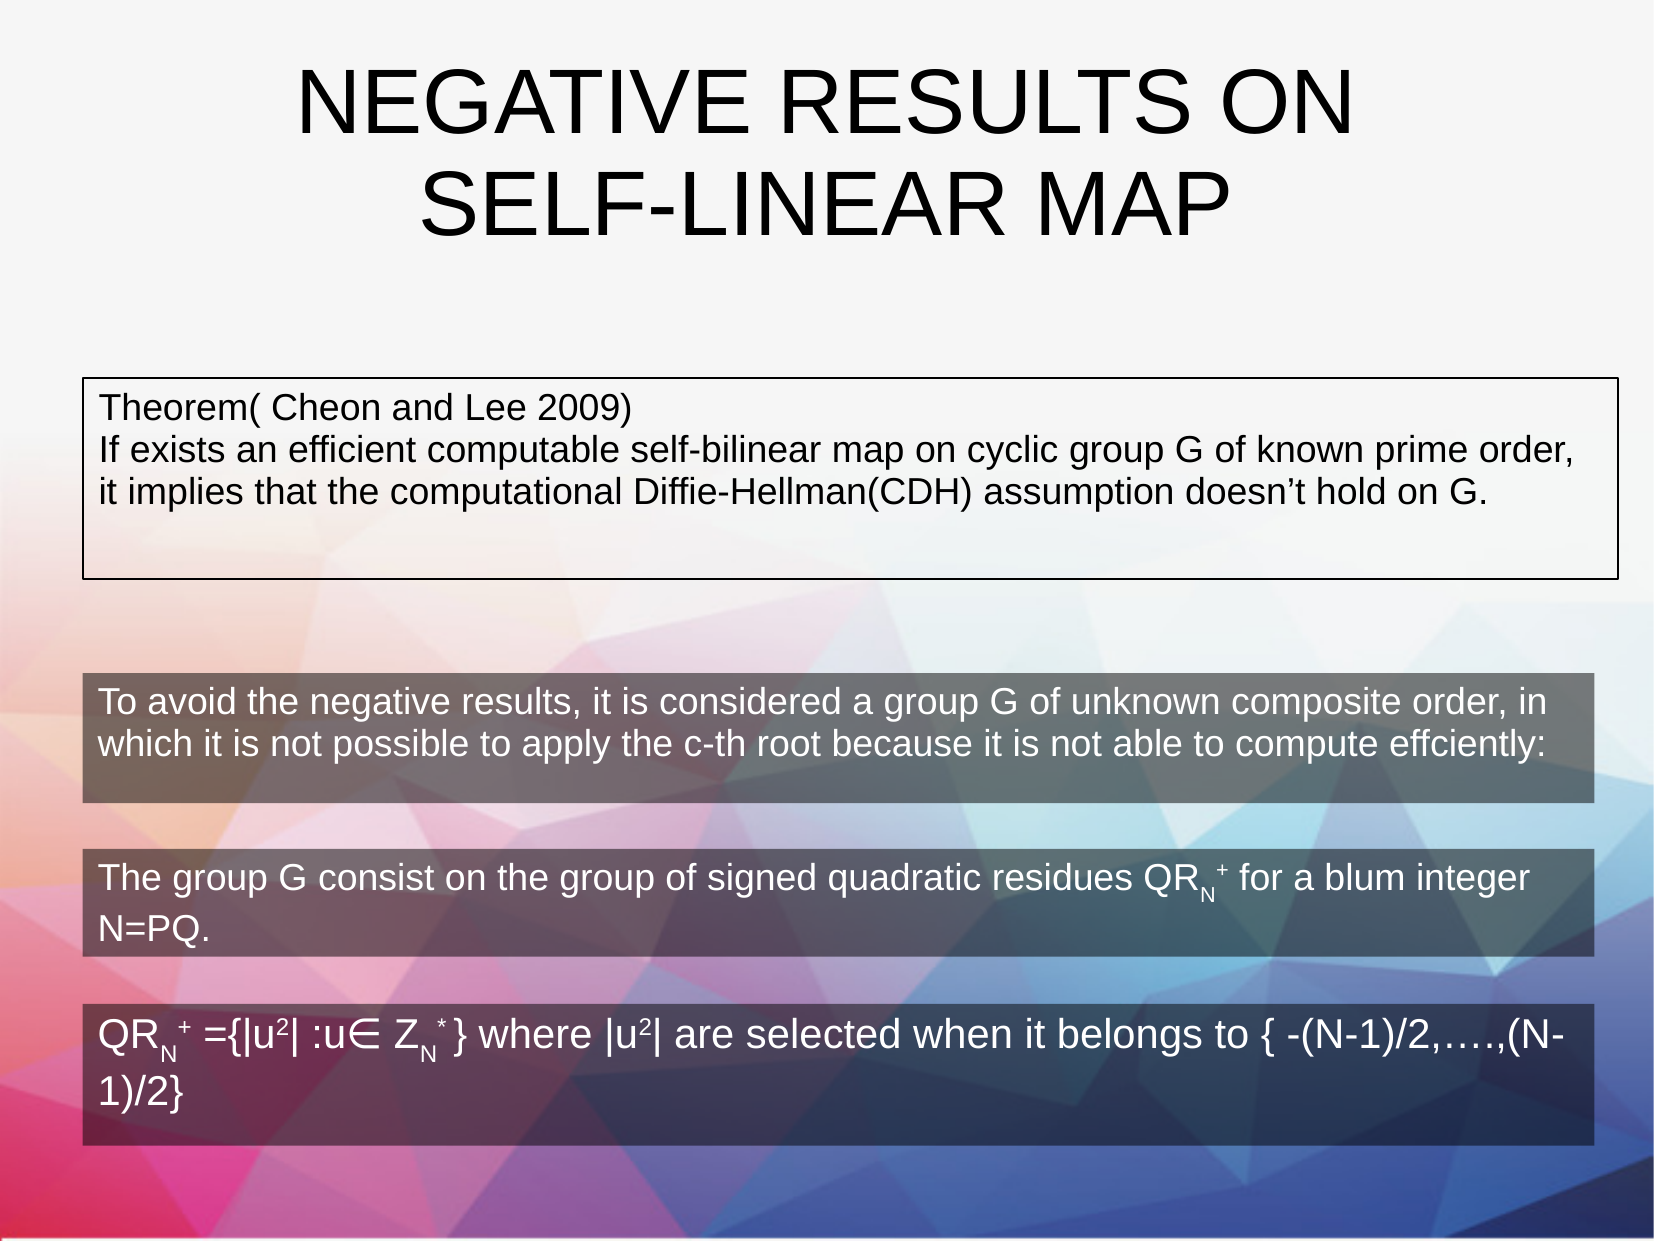

# NEGATIVE RESULTS ON SELF-LINEAR MAP
Theorem( Cheon and Lee 2009)
If exists an efficient computable self-bilinear map on cyclic group G of known prime order, it implies that the computational Diffie-Hellman(CDH) assumption doesn’t hold on G.
To avoid the negative results, it is considered a group G of unknown composite order, in which it is not possible to apply the c-th root because it is not able to compute effciently:
The group G consist on the group of signed quadratic residues QRN+ for a blum integer N=PQ.
QRN+ ={|u2| :u∈ ZN* } where |u2| are selected when it belongs to { -(N-1)/2,….,(N-1)/2}